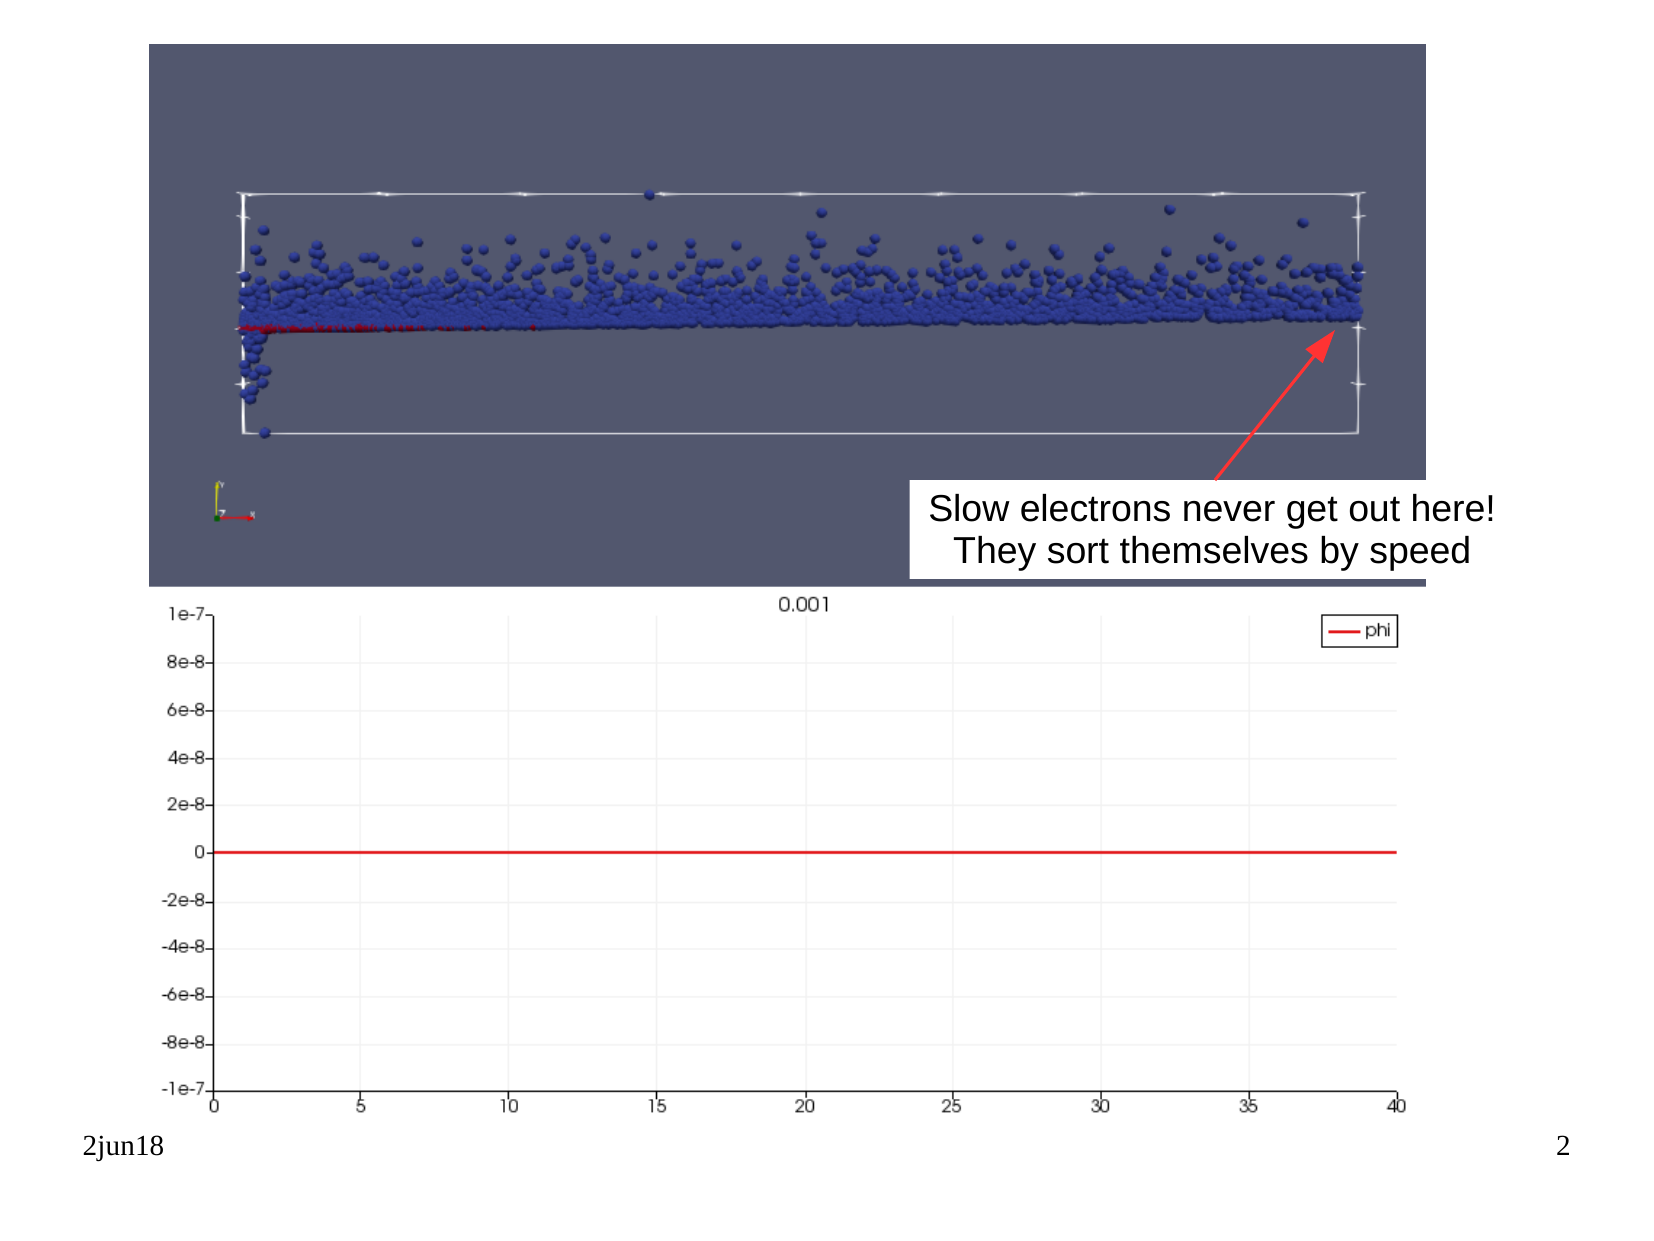

Slow electrons never get out here!
They sort themselves by speed
2jun18
2